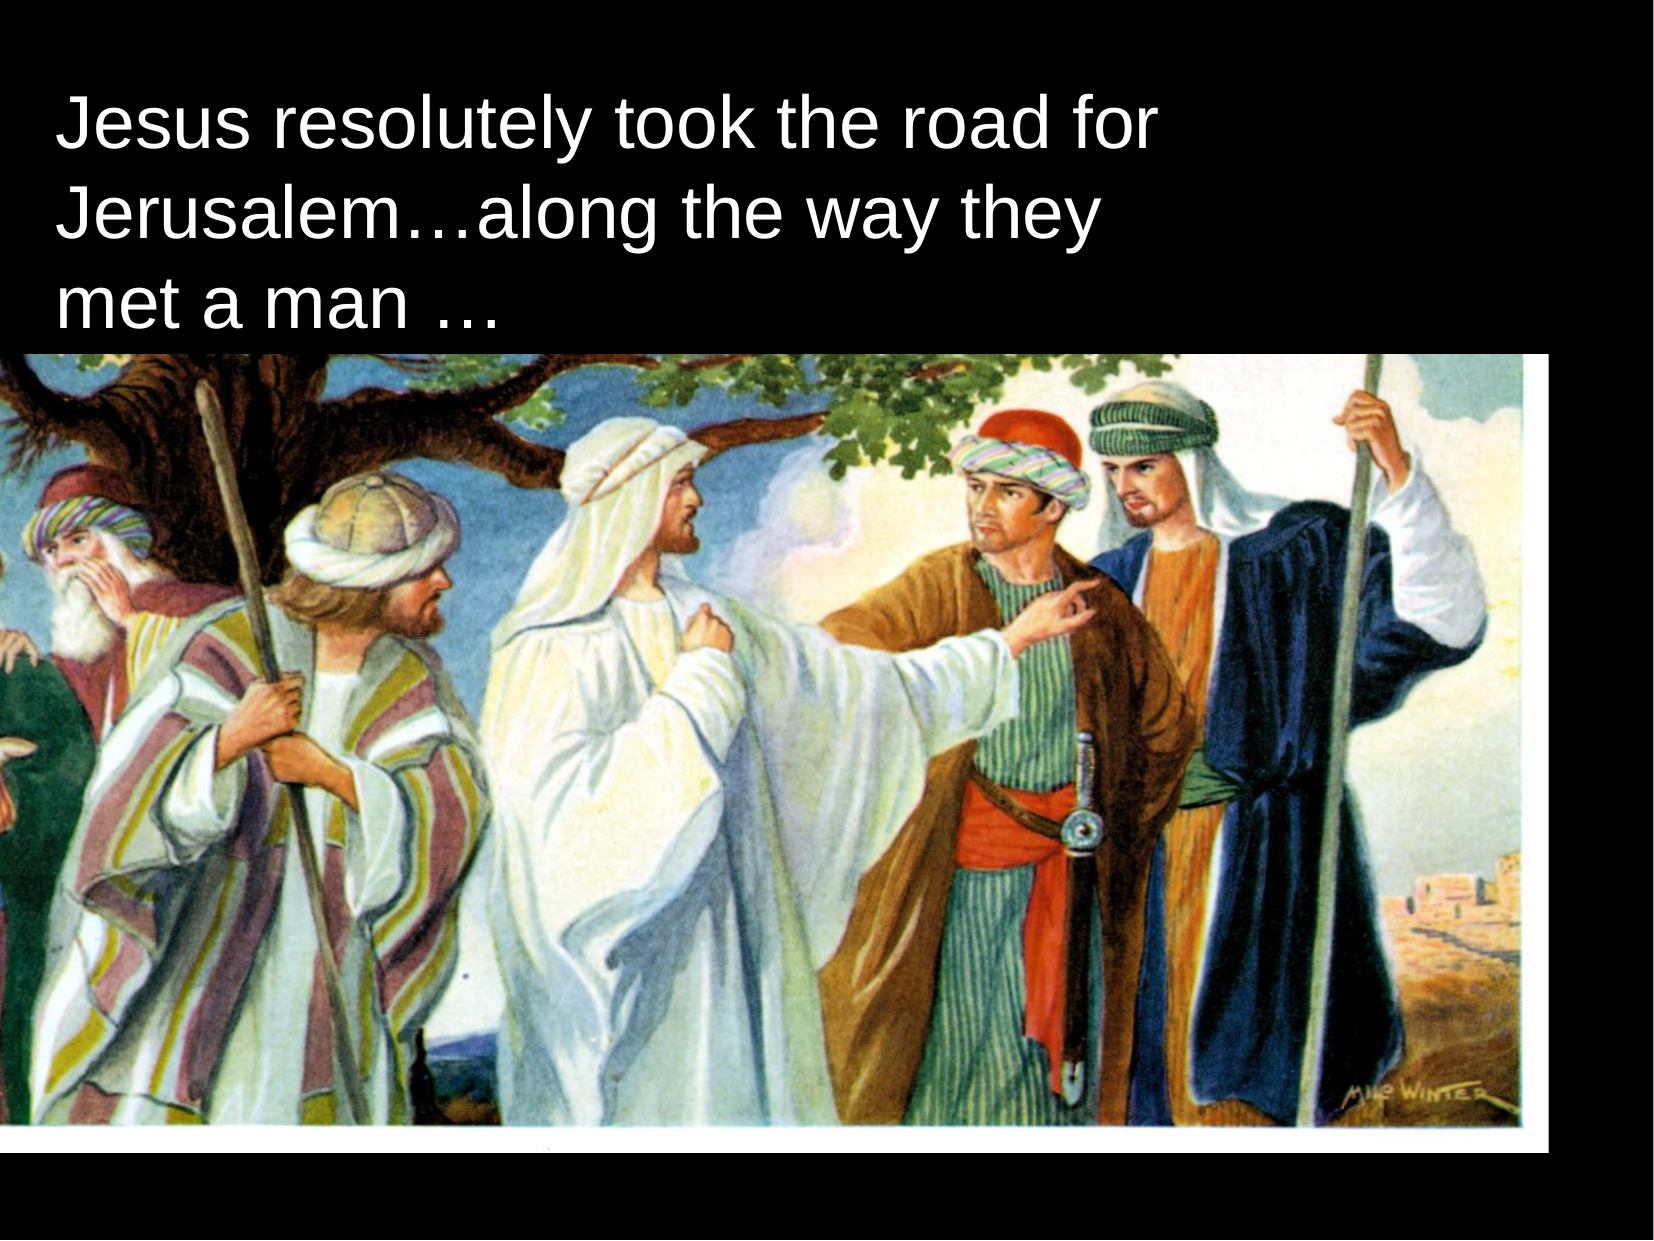

Jesus resolutely took the road for Jerusalem…along the way they
met a man …